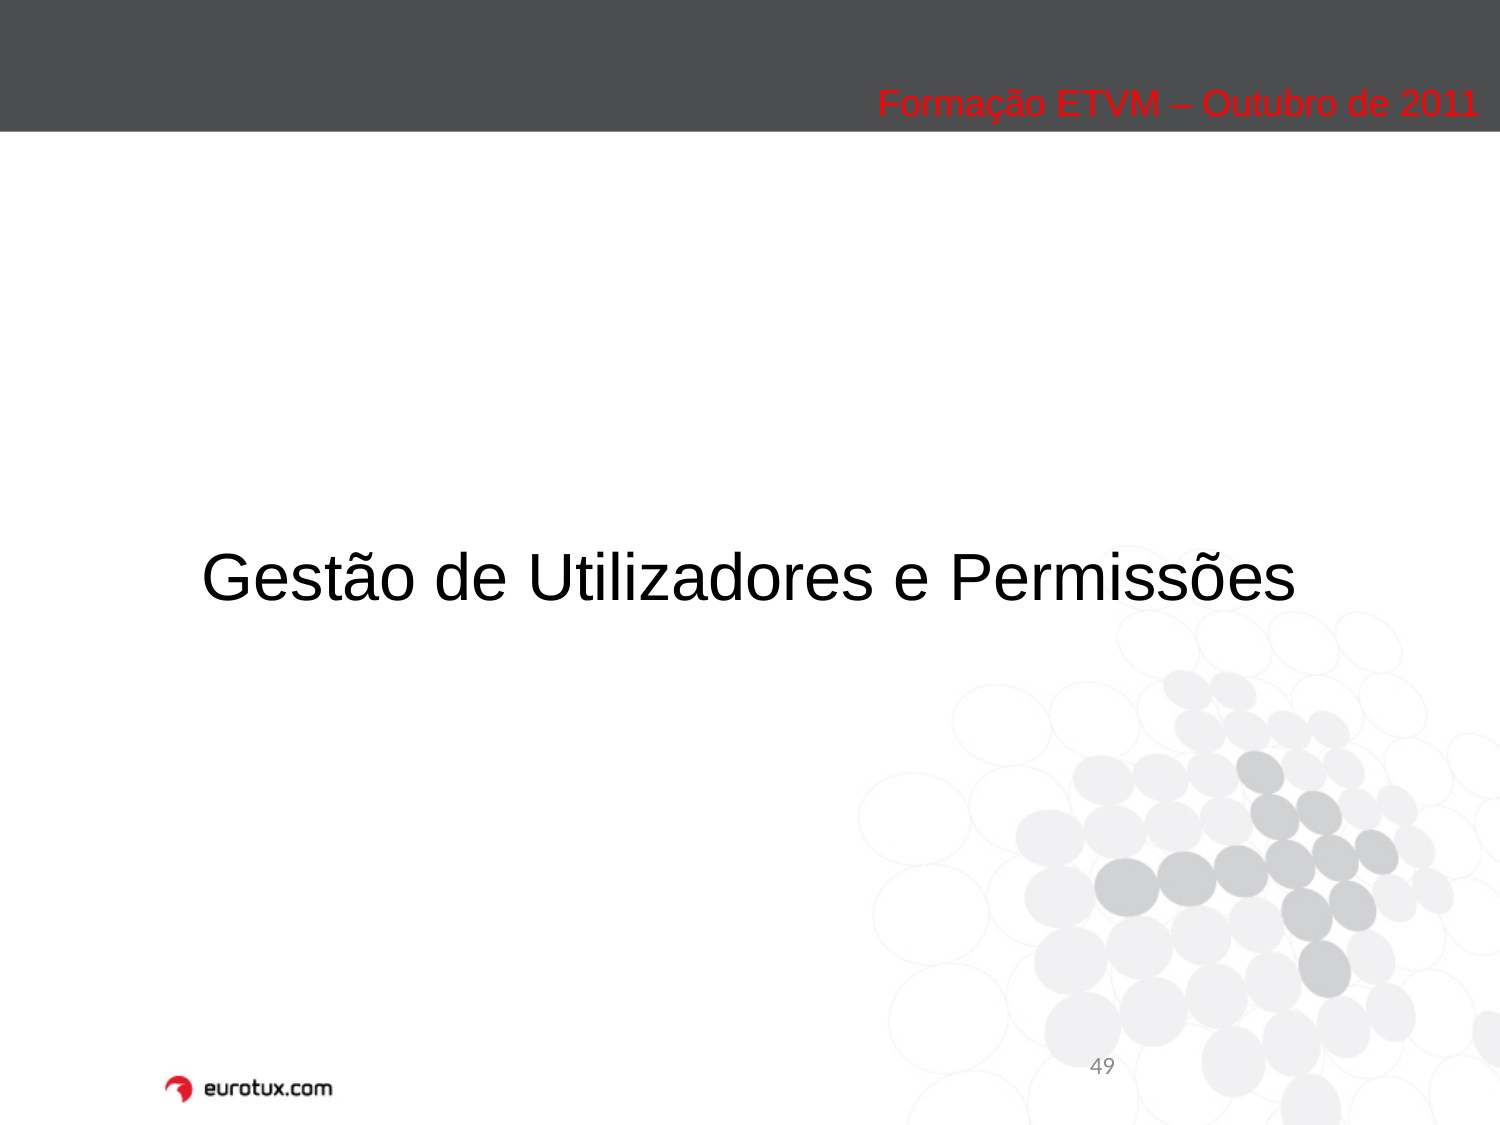

#
Gestão de Utilizadores e Permissões
49